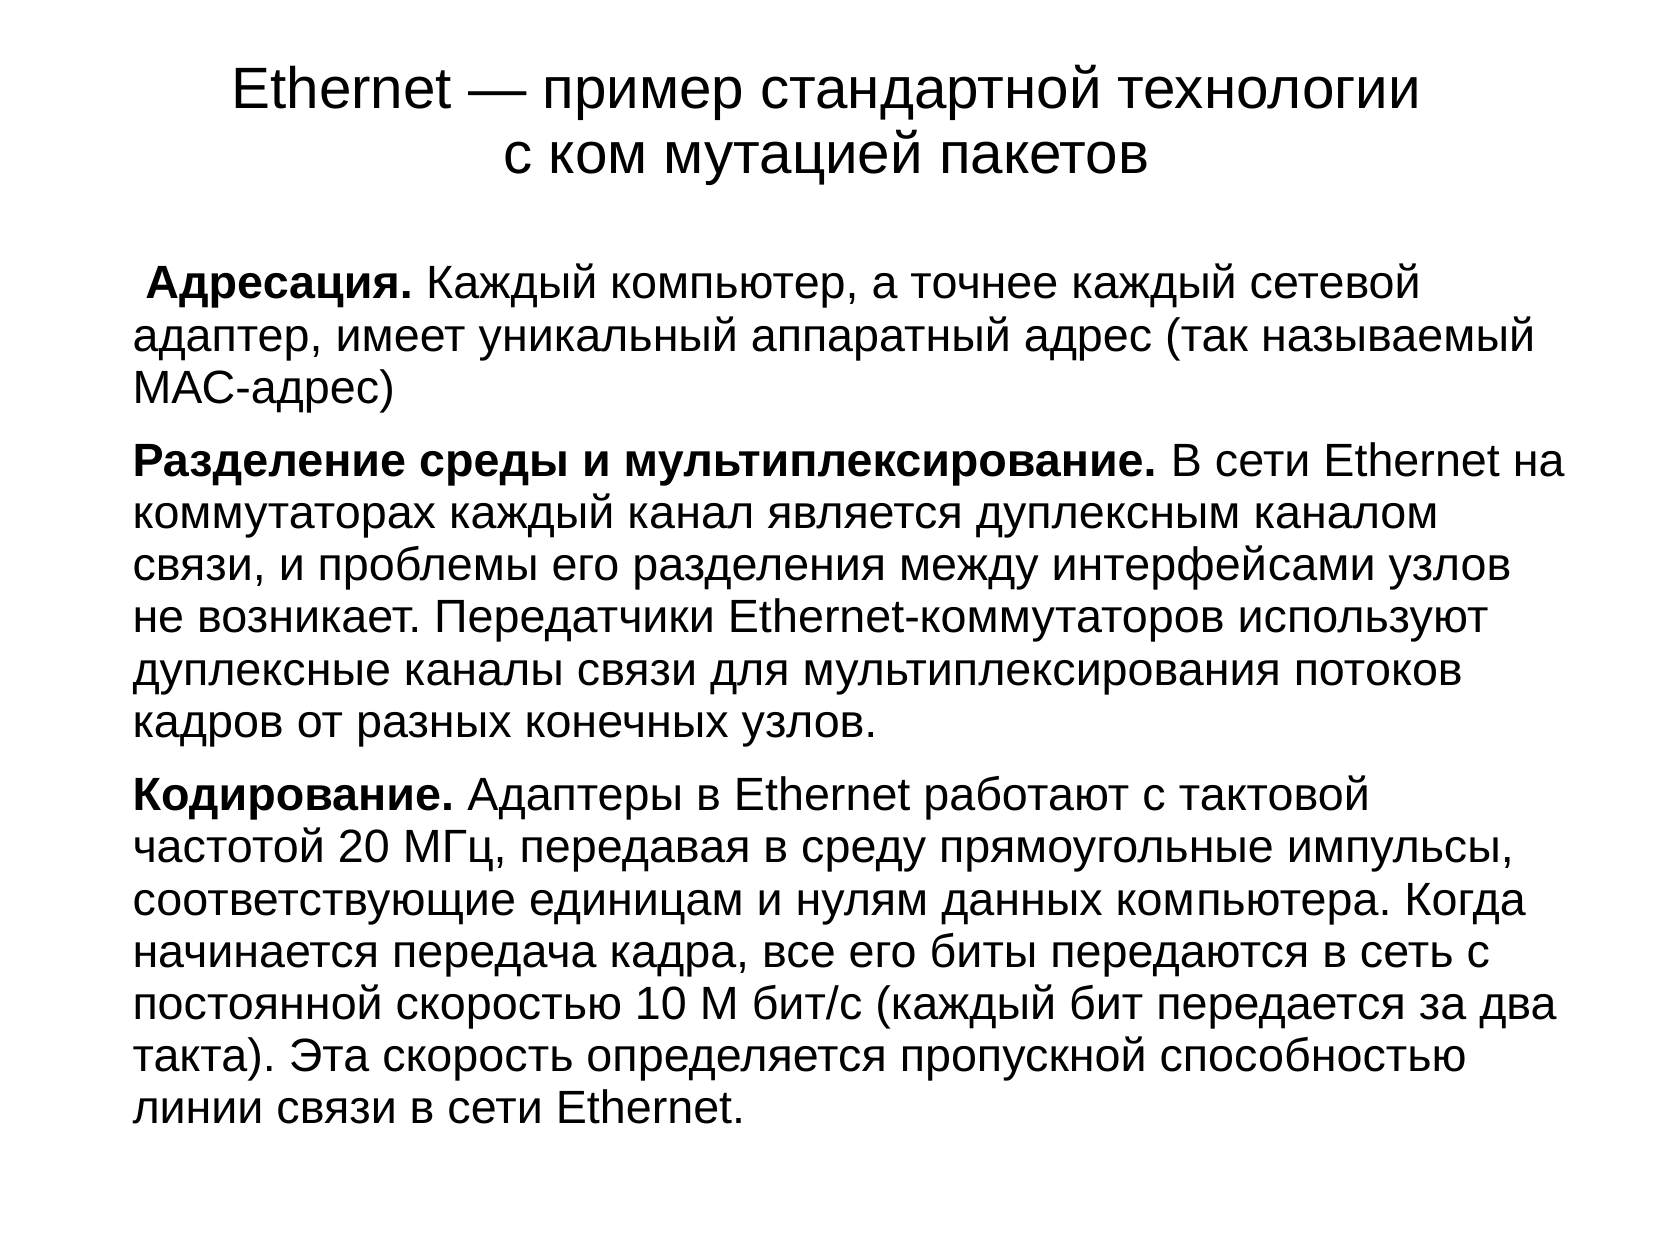

# Ethernet — пример стандартной технологии с ком мутацией пакетов
 Адресация. Каждый компьютер, а точнее каждый сетевой адаптер, имеет уникальный аппаратный адрес (так называемый МАС-адрес)
Разделение среды и мультиплексирование. В сети Ethernet на коммутаторах каждый ка­нал является дуплексным каналом связи, и проблемы его разделения между интерфей­сами узлов не возникает. Передатчики Ethernet-коммутаторов используют дуплексные каналы связи для мультиплексирования потоков кадров от разных конечных узлов.
Кодирование. Адаптеры в Ethernet работают с тактовой частотой 20 МГц, передавая в среду прямоугольные импульсы, соответствующие единицам и нулям данных ком­пьютера. Когда начинается передача кадра, все его биты передаются в сеть с постоянной скоростью 10 М бит/с (каждый бит передается за два такта). Эта скорость определяется пропускной способностью линии связи в сети Ethernet.